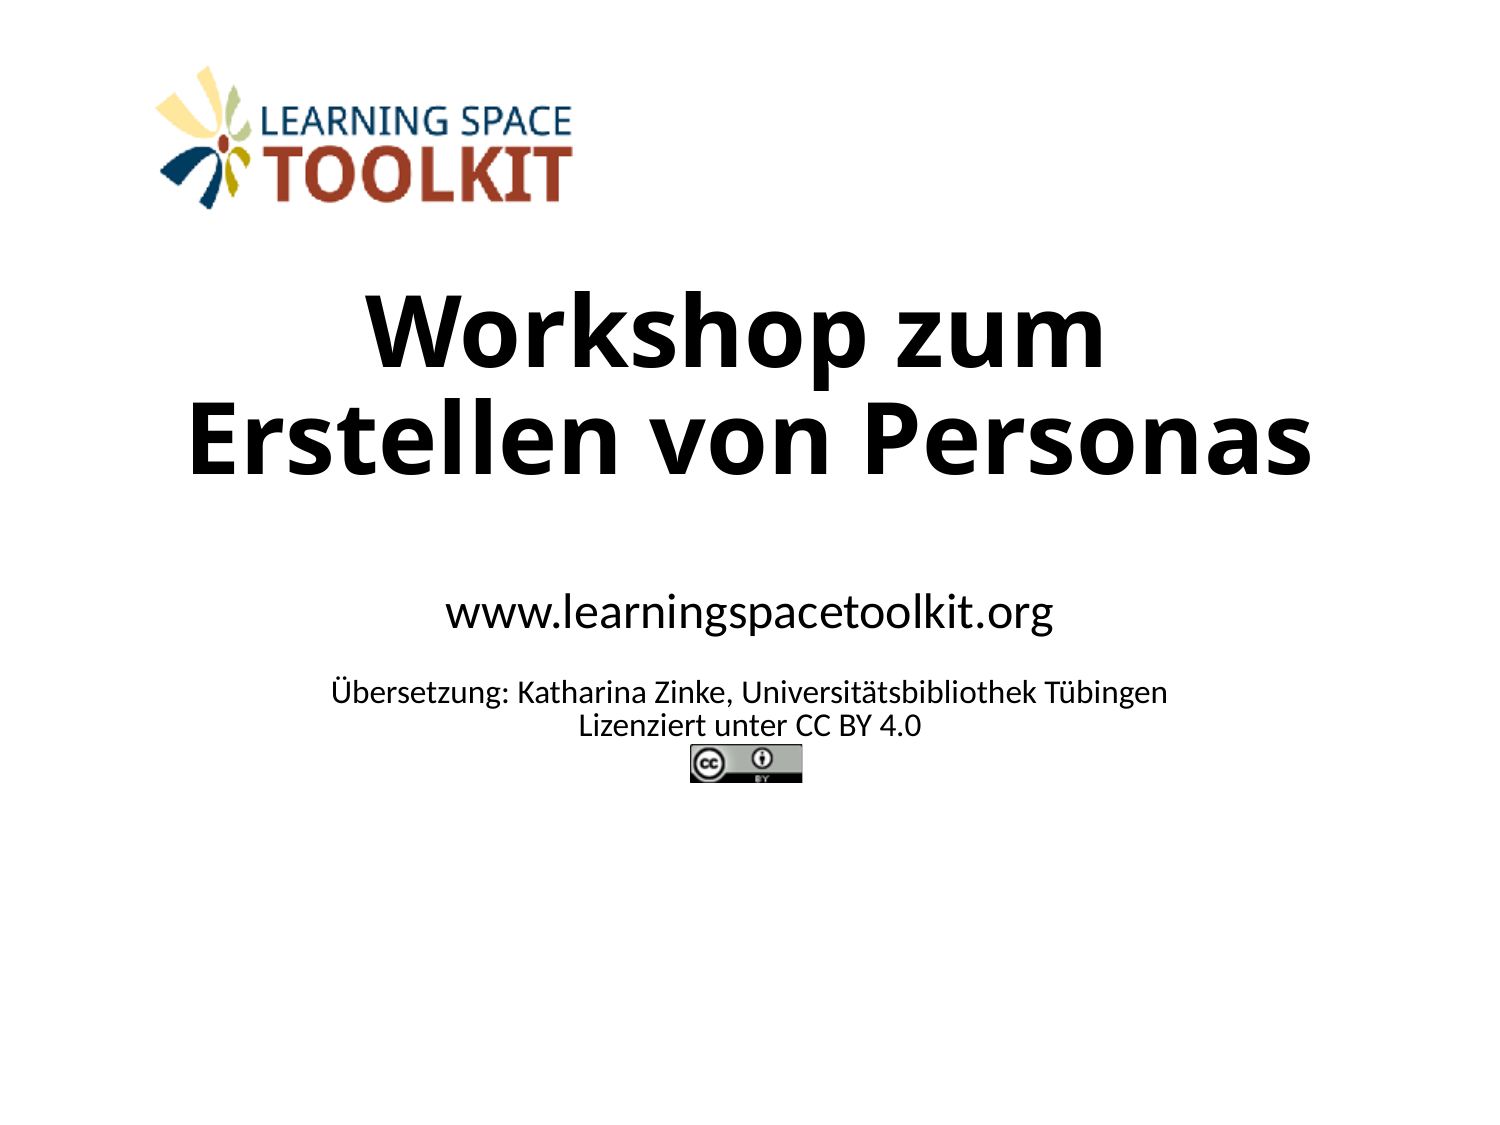

# Workshop zum Erstellen von Personas
www.learningspacetoolkit.org
Übersetzung: Katharina Zinke, Universitätsbibliothek Tübingen
Lizenziert unter CC BY 4.0